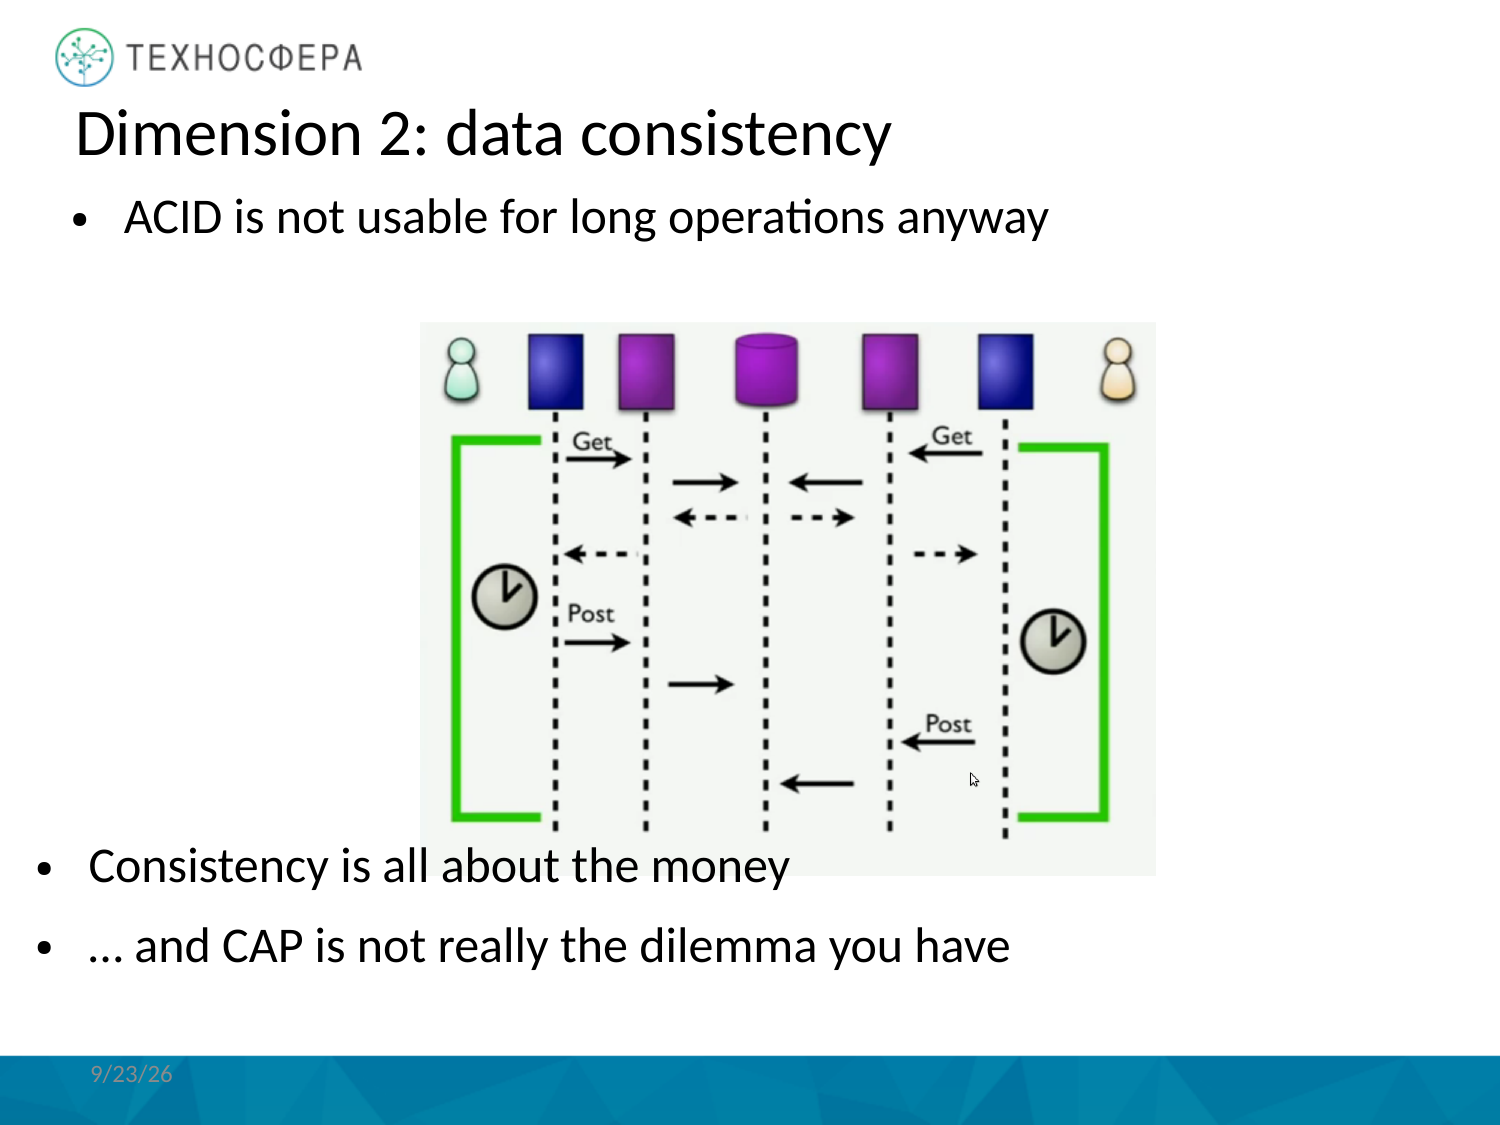

# Dimension 2: data consistency
ACID is not usable for long operations anyway
Consistency is all about the money
… and CAP is not really the dilemma you have